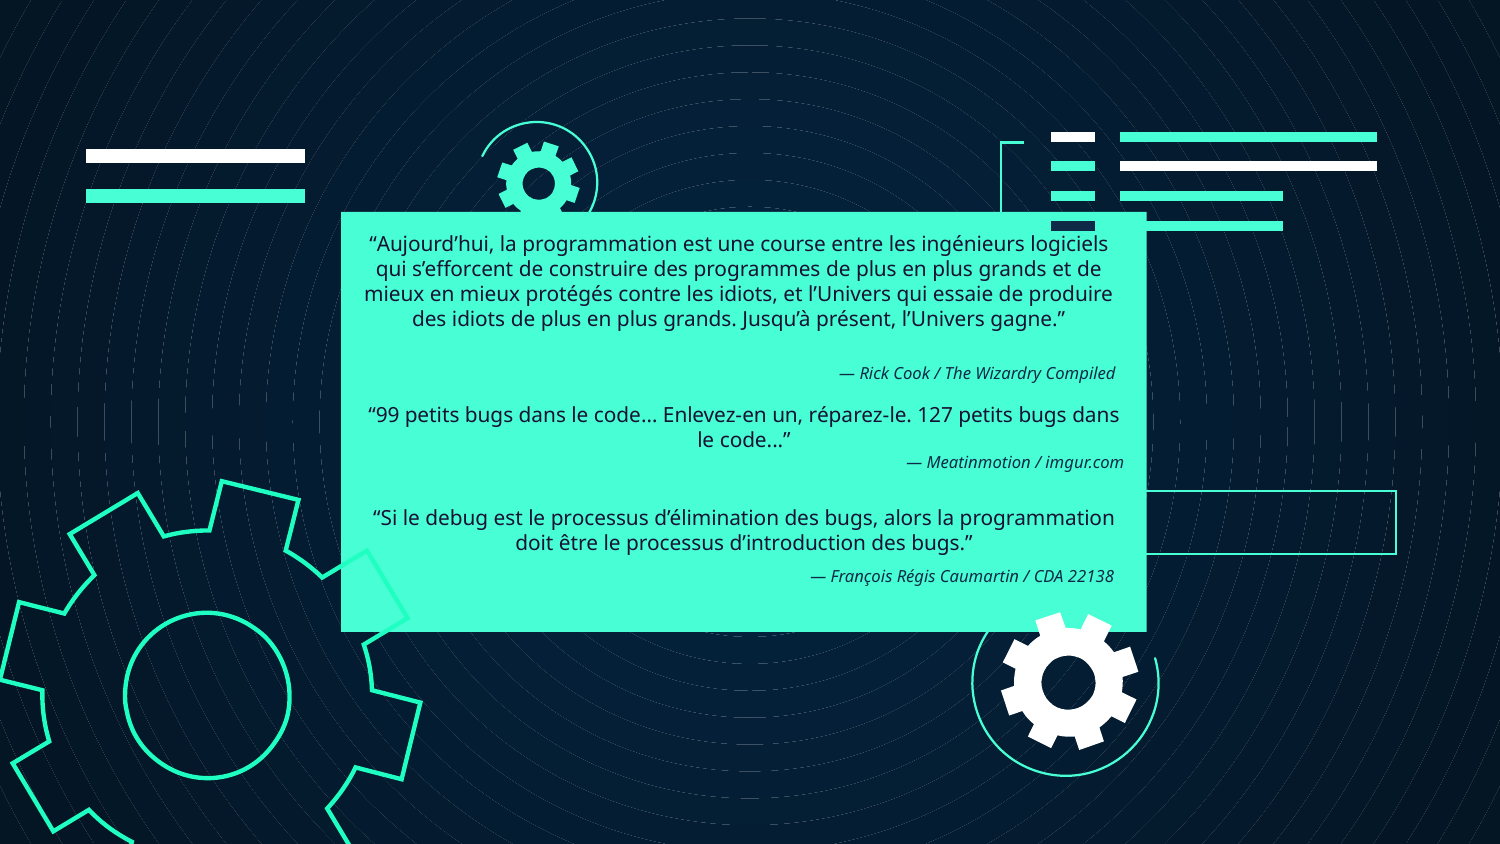

“Aujourd’hui, la programmation est une course entre les ingénieurs logiciels qui s’efforcent de construire des programmes de plus en plus grands et de mieux en mieux protégés contre les idiots, et l’Univers qui essaie de produire des idiots de plus en plus grands. Jusqu’à présent, l’Univers gagne.”
— Rick Cook / The Wizardry Compiled
# “99 petits bugs dans le code… Enlevez-en un, réparez-le. 127 petits bugs dans le code...”
— Meatinmotion / imgur.com
“Si le debug est le processus d’élimination des bugs, alors la programmation doit être le processus d’introduction des bugs.”
— François Régis Caumartin / CDA 22138